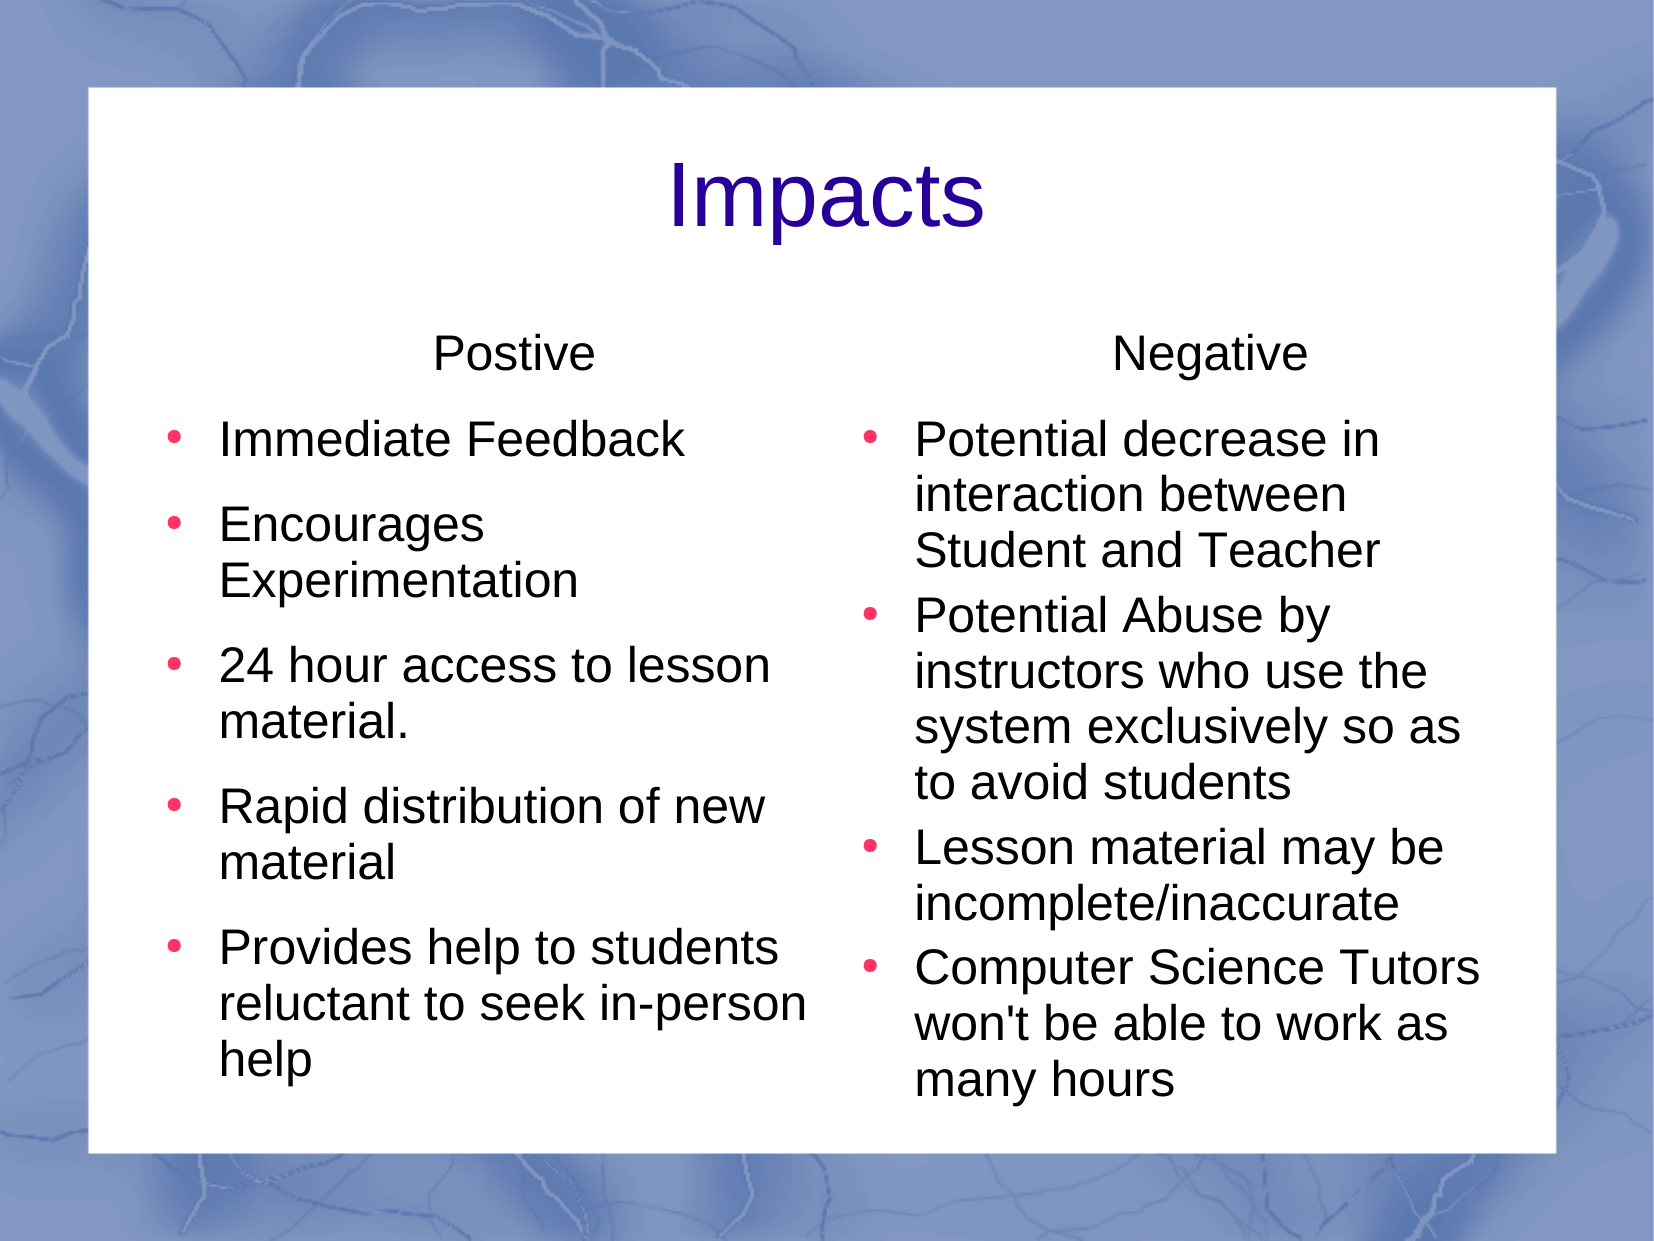

# Impacts
Postive
Immediate Feedback
Encourages Experimentation
24 hour access to lesson material.
Rapid distribution of new material
Provides help to students reluctant to seek in-person help
Negative
Potential decrease in interaction between Student and Teacher
Potential Abuse by instructors who use the system exclusively so as to avoid students
Lesson material may be incomplete/inaccurate
Computer Science Tutors won't be able to work as many hours